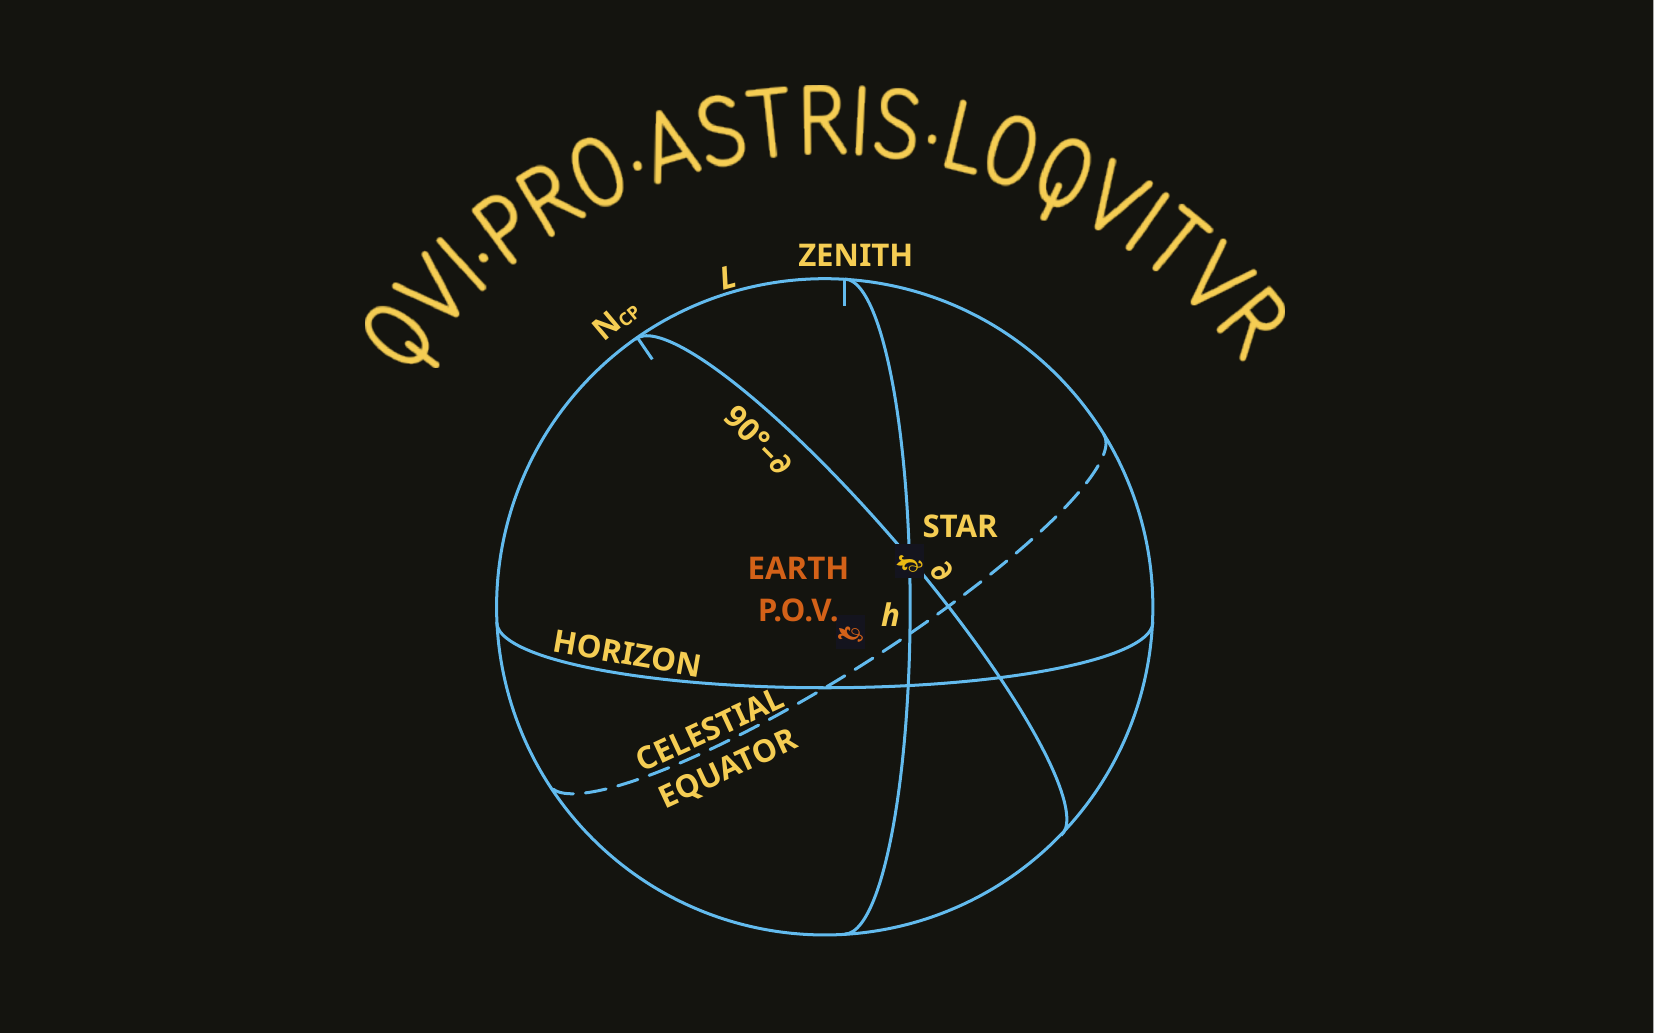

L
ZENITH
NCP
90°–∂
STAR

EARTH
P.O.V.
h
∂

HORIZON
CELESTIAL
EQUATOR